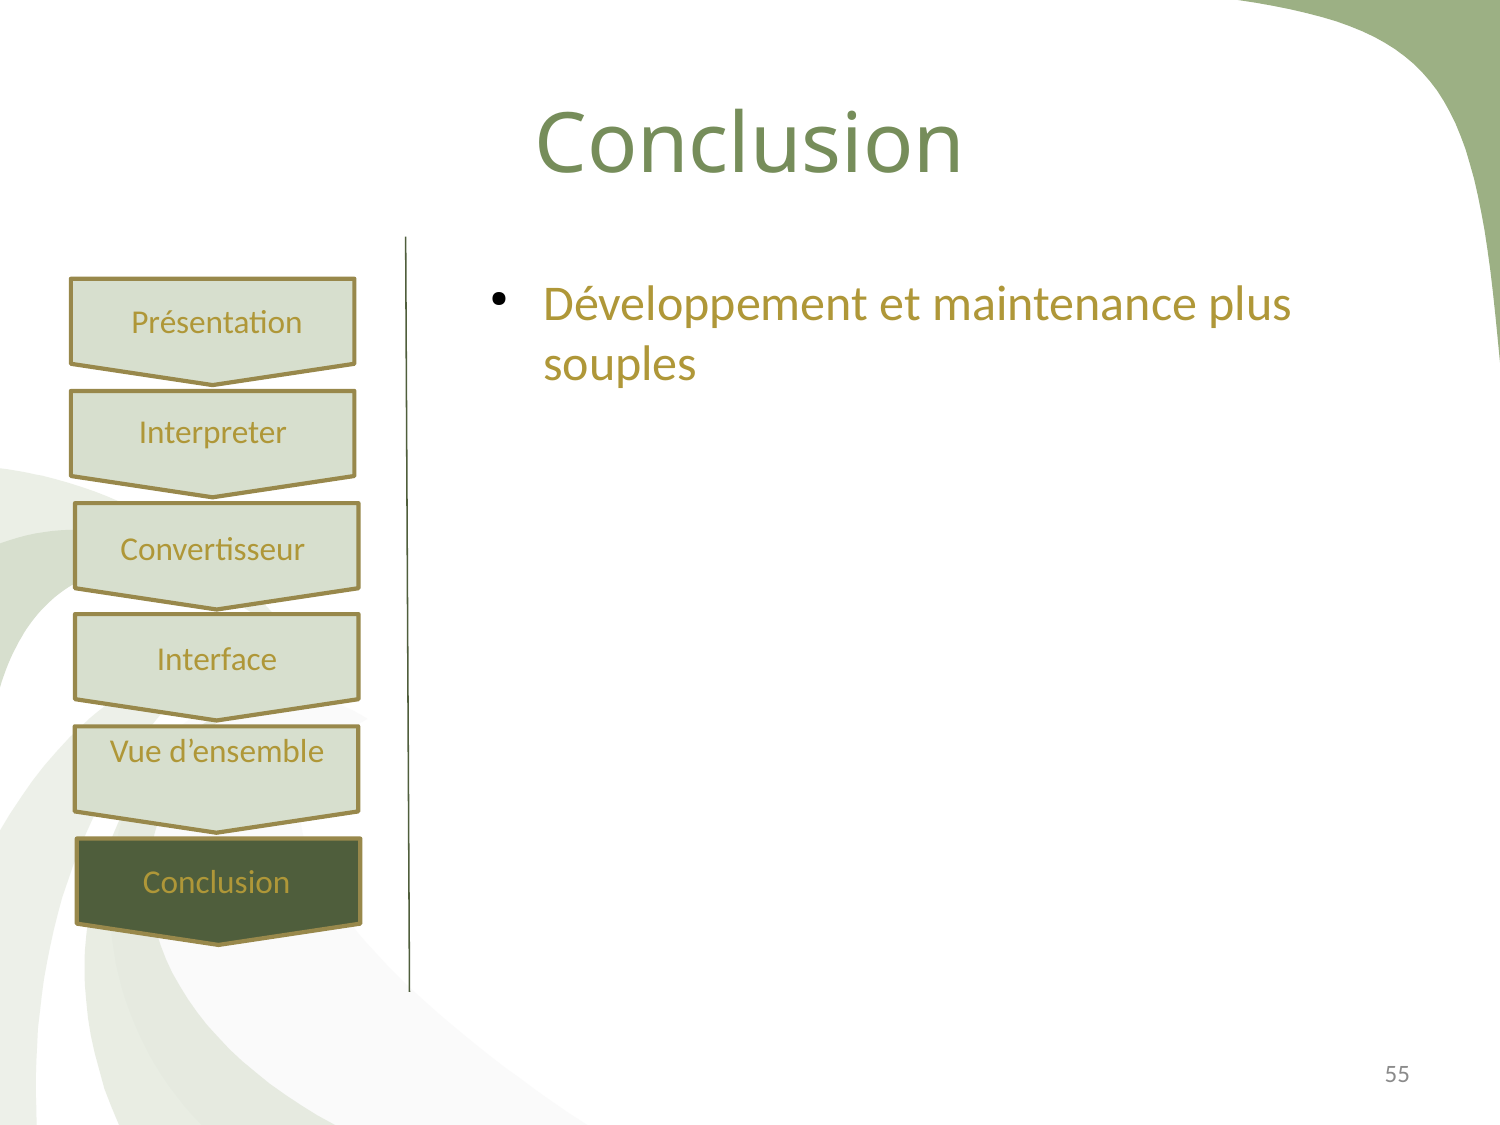

# Conclusion
Développement et maintenance plus souples
Présentation
Interpreter
Convertisseur
Interface
Vue d’ensemble
Conclusion
55